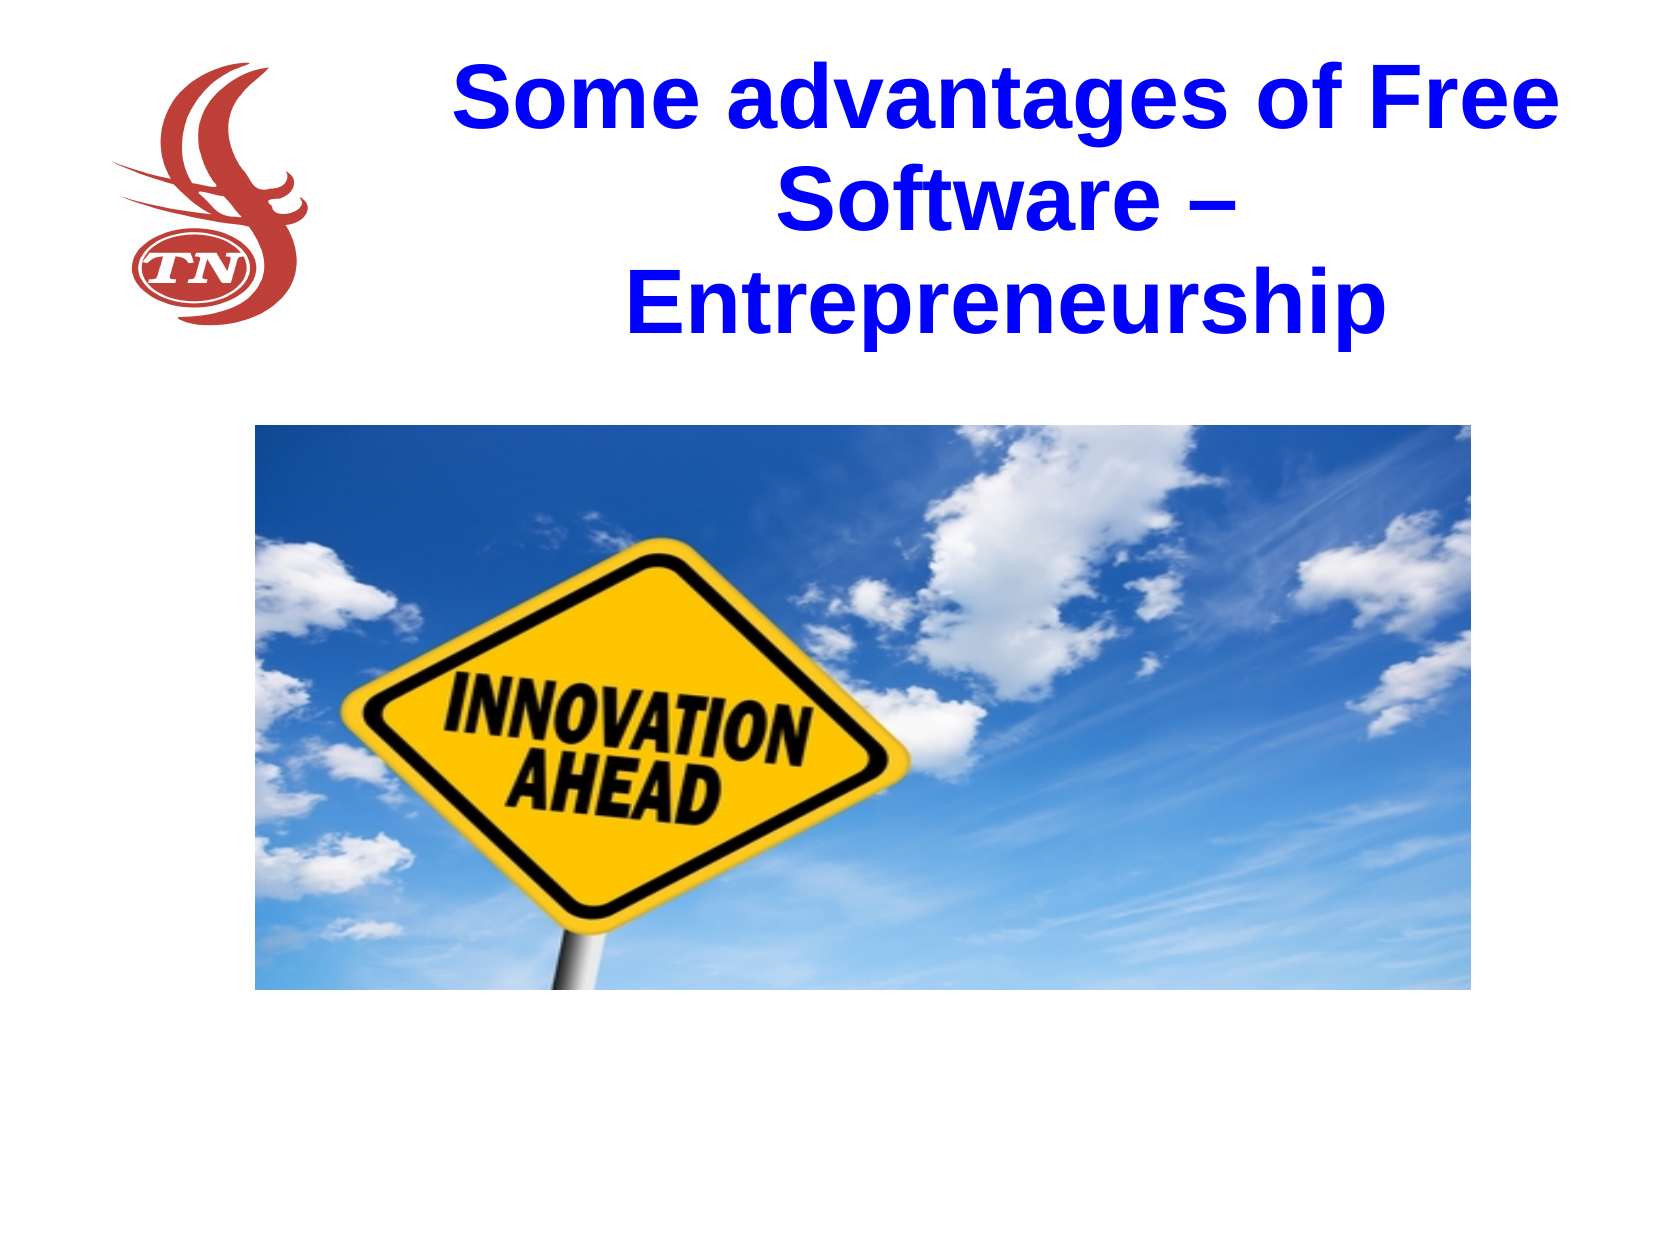

# Some advantages of Free Software – Entrepreneurship